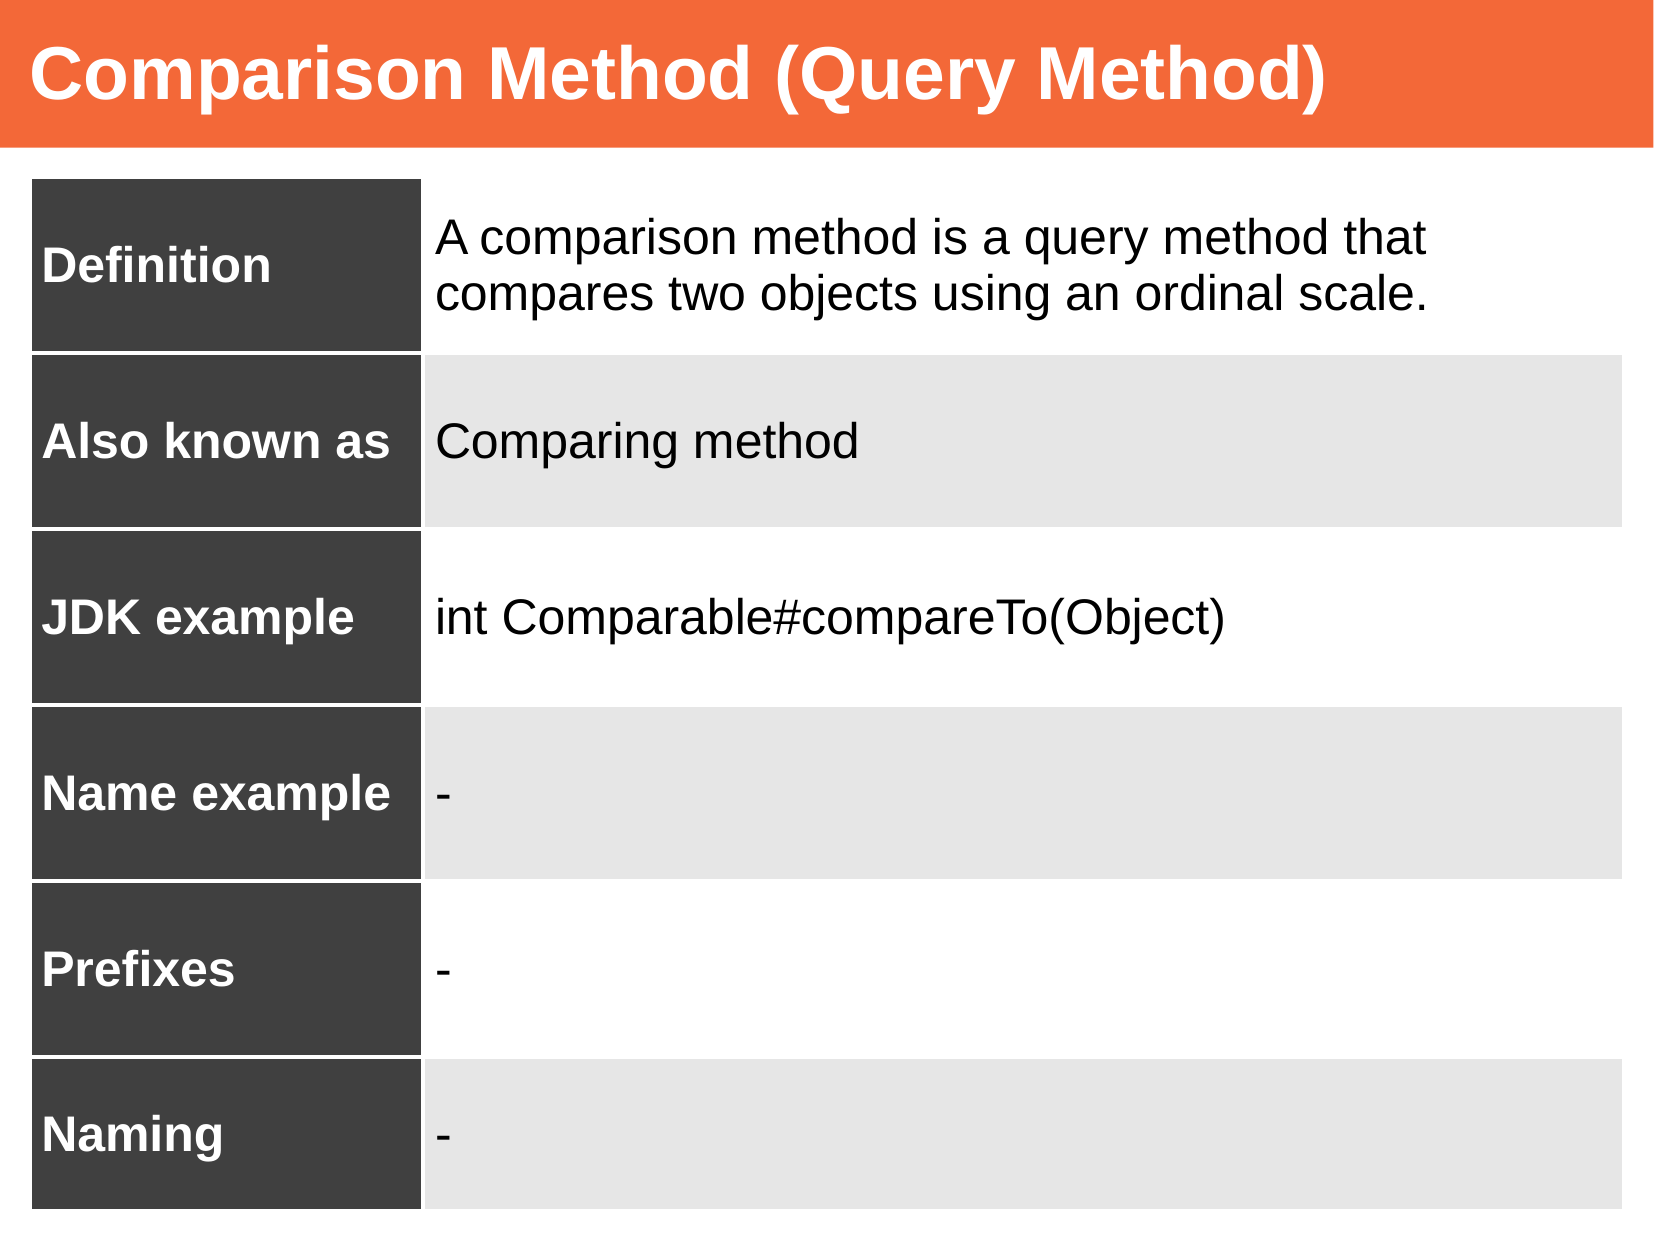

# Comparison Method (Query Method)
| Definition | A comparison method is a query method that compares two objects using an ordinal scale. |
| --- | --- |
| Also known as | Comparing method |
| JDK example | int Comparable#compareTo(Object) |
| Name example | - |
| Prefixes | - |
| Naming | - |
Advanced Design and Programming
11
© 2018 Dirk Riehle - All Rights Reserved